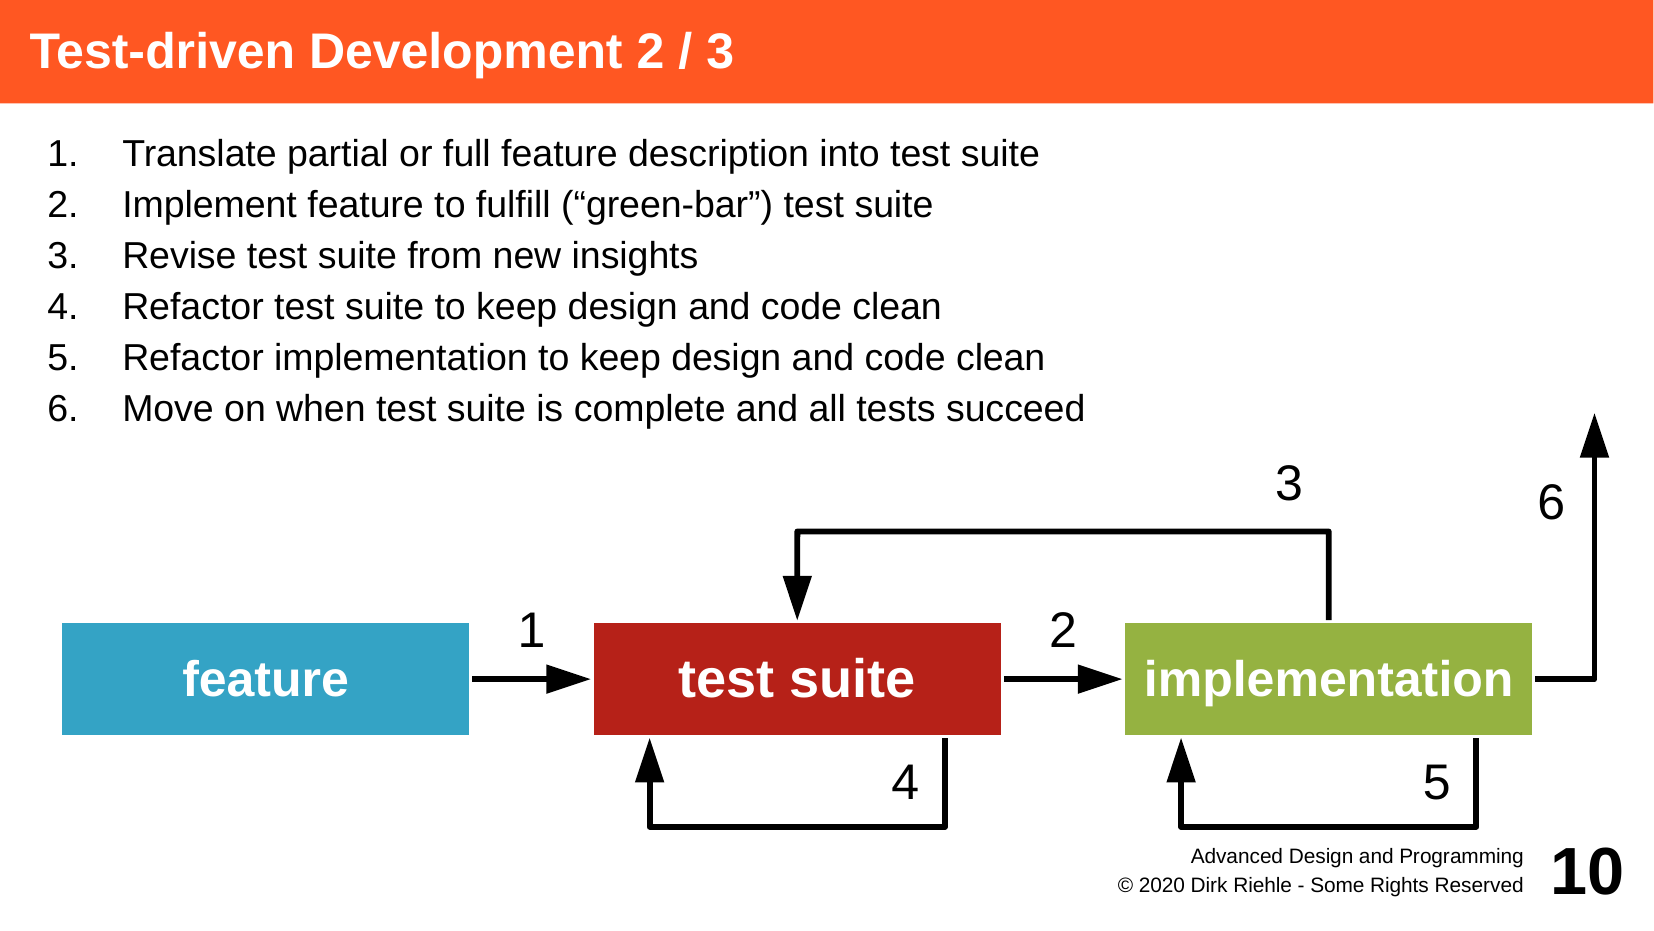

# Test-driven Development 2 / 3
Translate partial or full feature description into test suite
Implement feature to fulfill (“green-bar”) test suite
Revise test suite from new insights
Refactor test suite to keep design and code clean
Refactor implementation to keep design and code clean
Move on when test suite is complete and all tests succeed
6
3
1
2
feature
test suite
implementation
4
5
Advanced Design and Programming
10
© 2020 Dirk Riehle - Some Rights Reserved